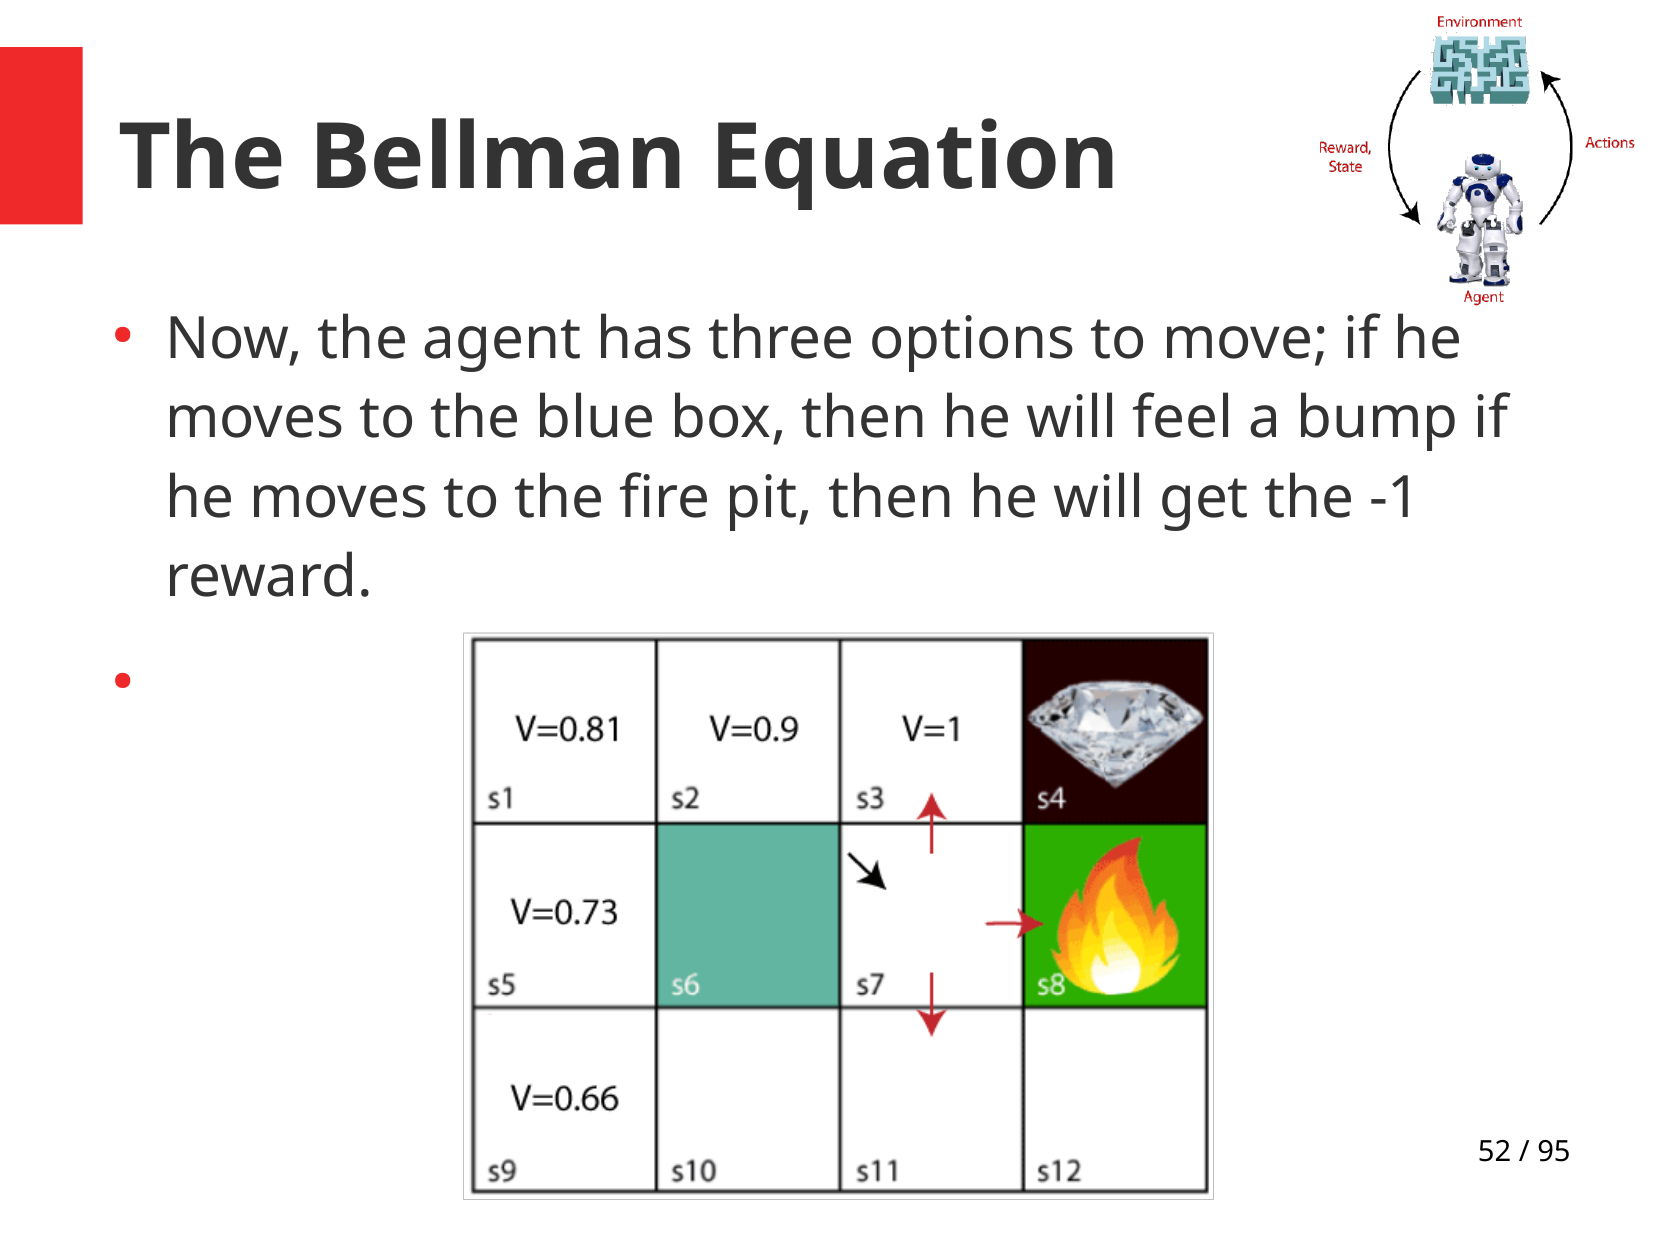

# The Bellman Equation
Now, the agent has three options to move; if he moves to the blue box, then he will feel a bump if he moves to the fire pit, then he will get the -1 reward.
52